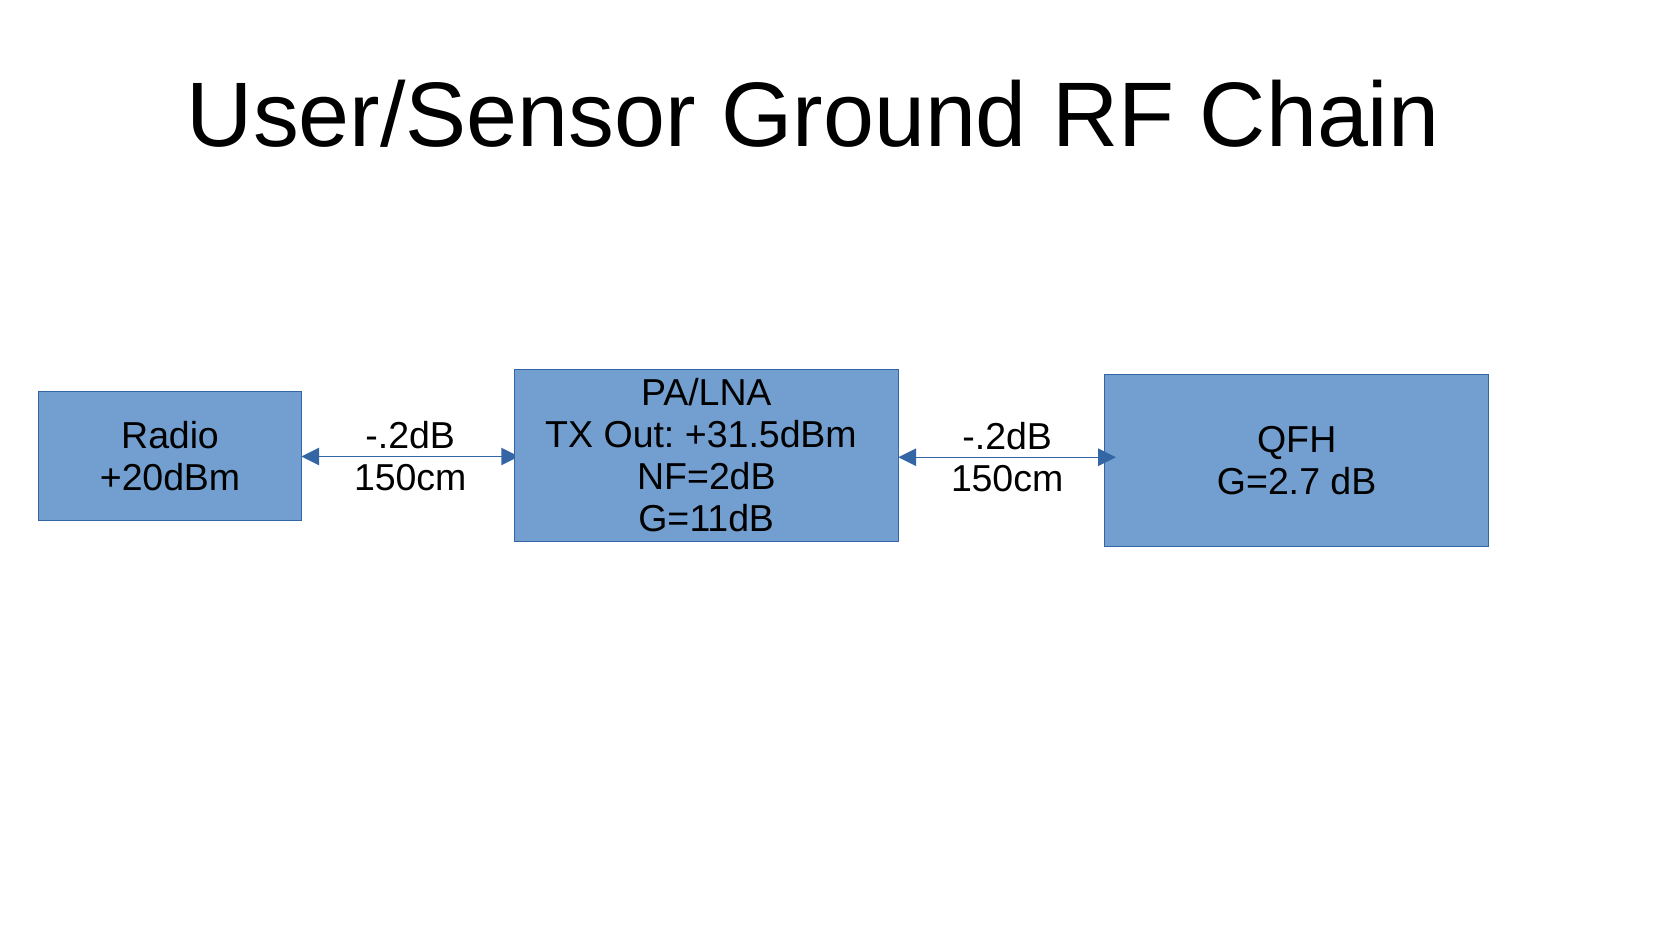

# User/Sensor Ground RF Chain
PA/LNA
TX Out: +31.5dBm
NF=2dB
G=11dB
QFH
G=2.7 dB
Radio
+20dBm
-.2dB
150cm
-.2dB
150cm